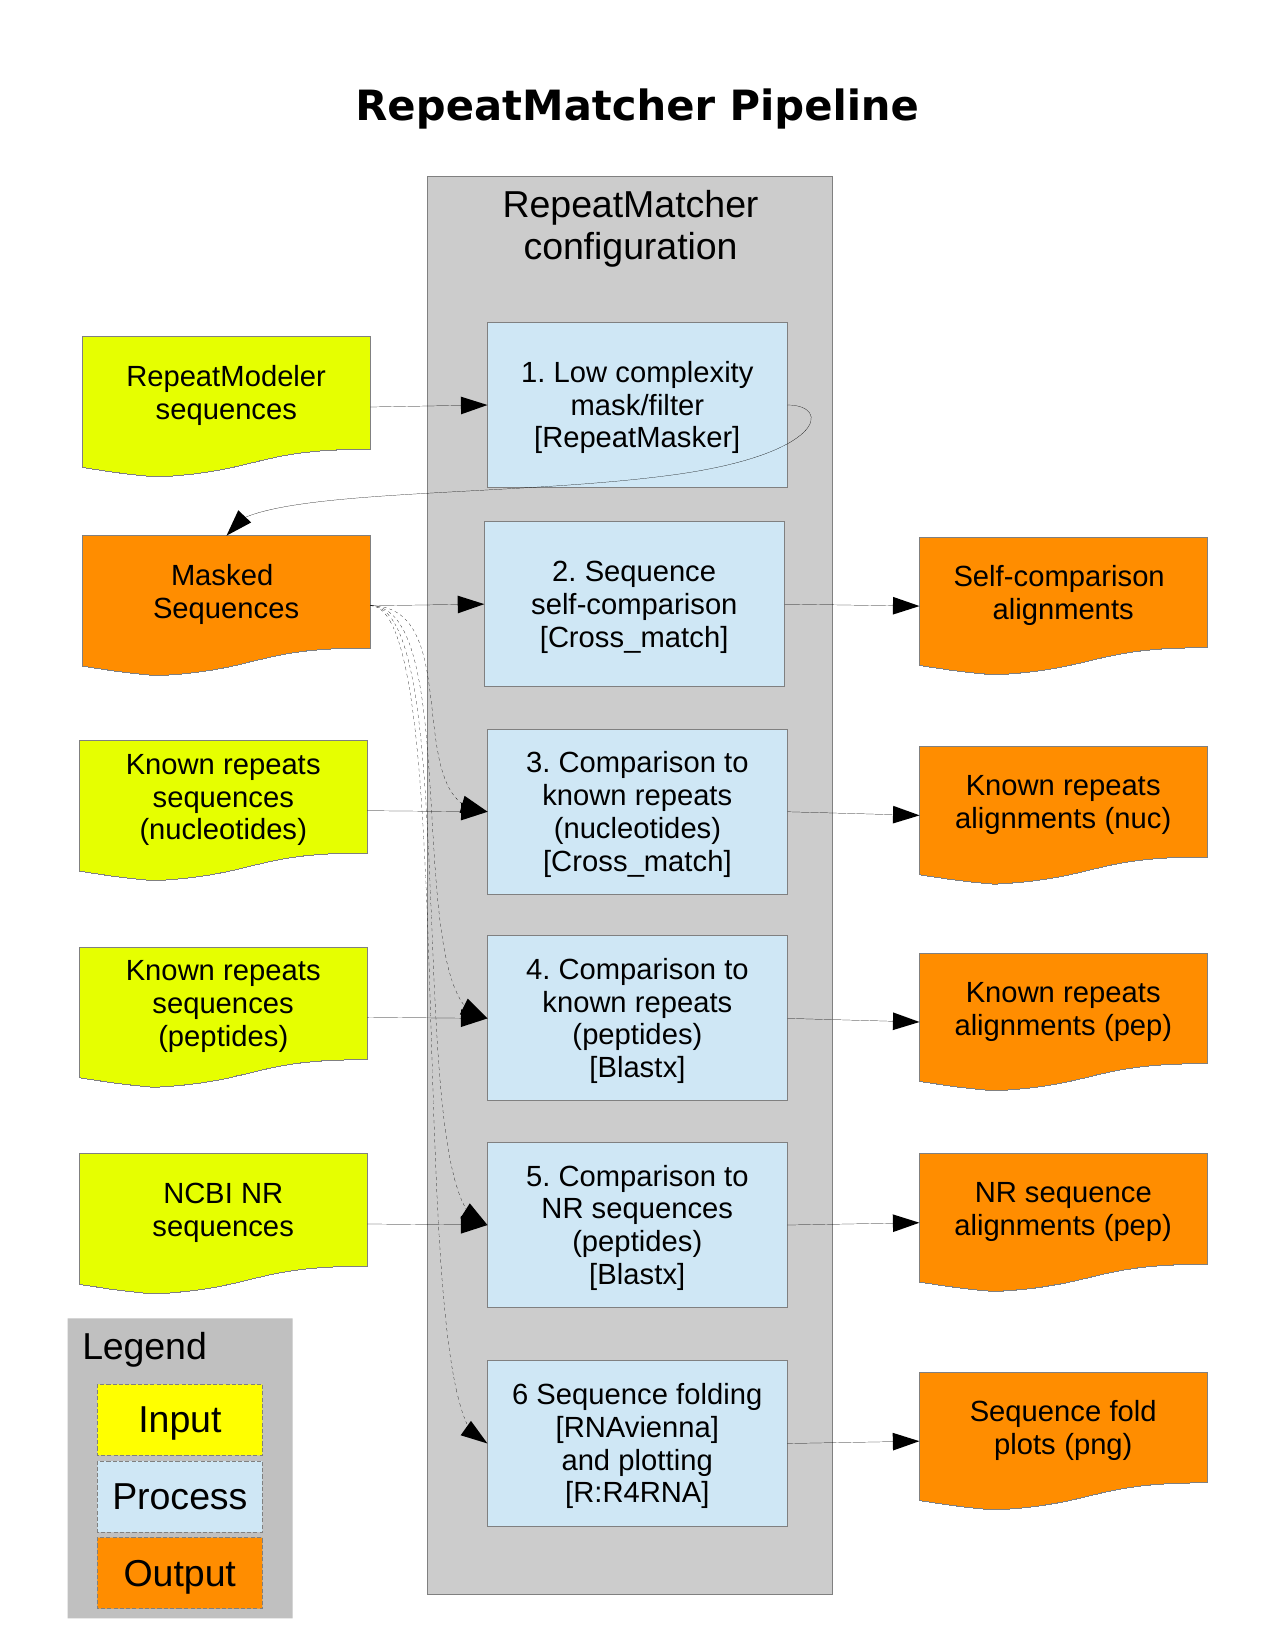

# RepeatMatcher Pipeline
RepeatMatcher
configuration
1. Low complexity
mask/filter
[RepeatMasker]
RepeatModeler
sequences
2. Sequence
self-comparison
[Cross_match]
Masked
Sequences
Self-comparison
alignments
3. Comparison to
known repeats
(nucleotides)
[Cross_match]
Known repeats
sequences
(nucleotides)
Known repeats
alignments (nuc)
4. Comparison to
known repeats
(peptides)
[Blastx]
Known repeats
sequences
(peptides)
Known repeats
alignments (pep)
5. Comparison to
NR sequences
(peptides)
[Blastx]
NCBI NR
sequences
NR sequence
alignments (pep)
Legend
6 Sequence folding
[RNAvienna]
and plotting
[R:R4RNA]
Sequence fold
plots (png)
Input
Process
Output